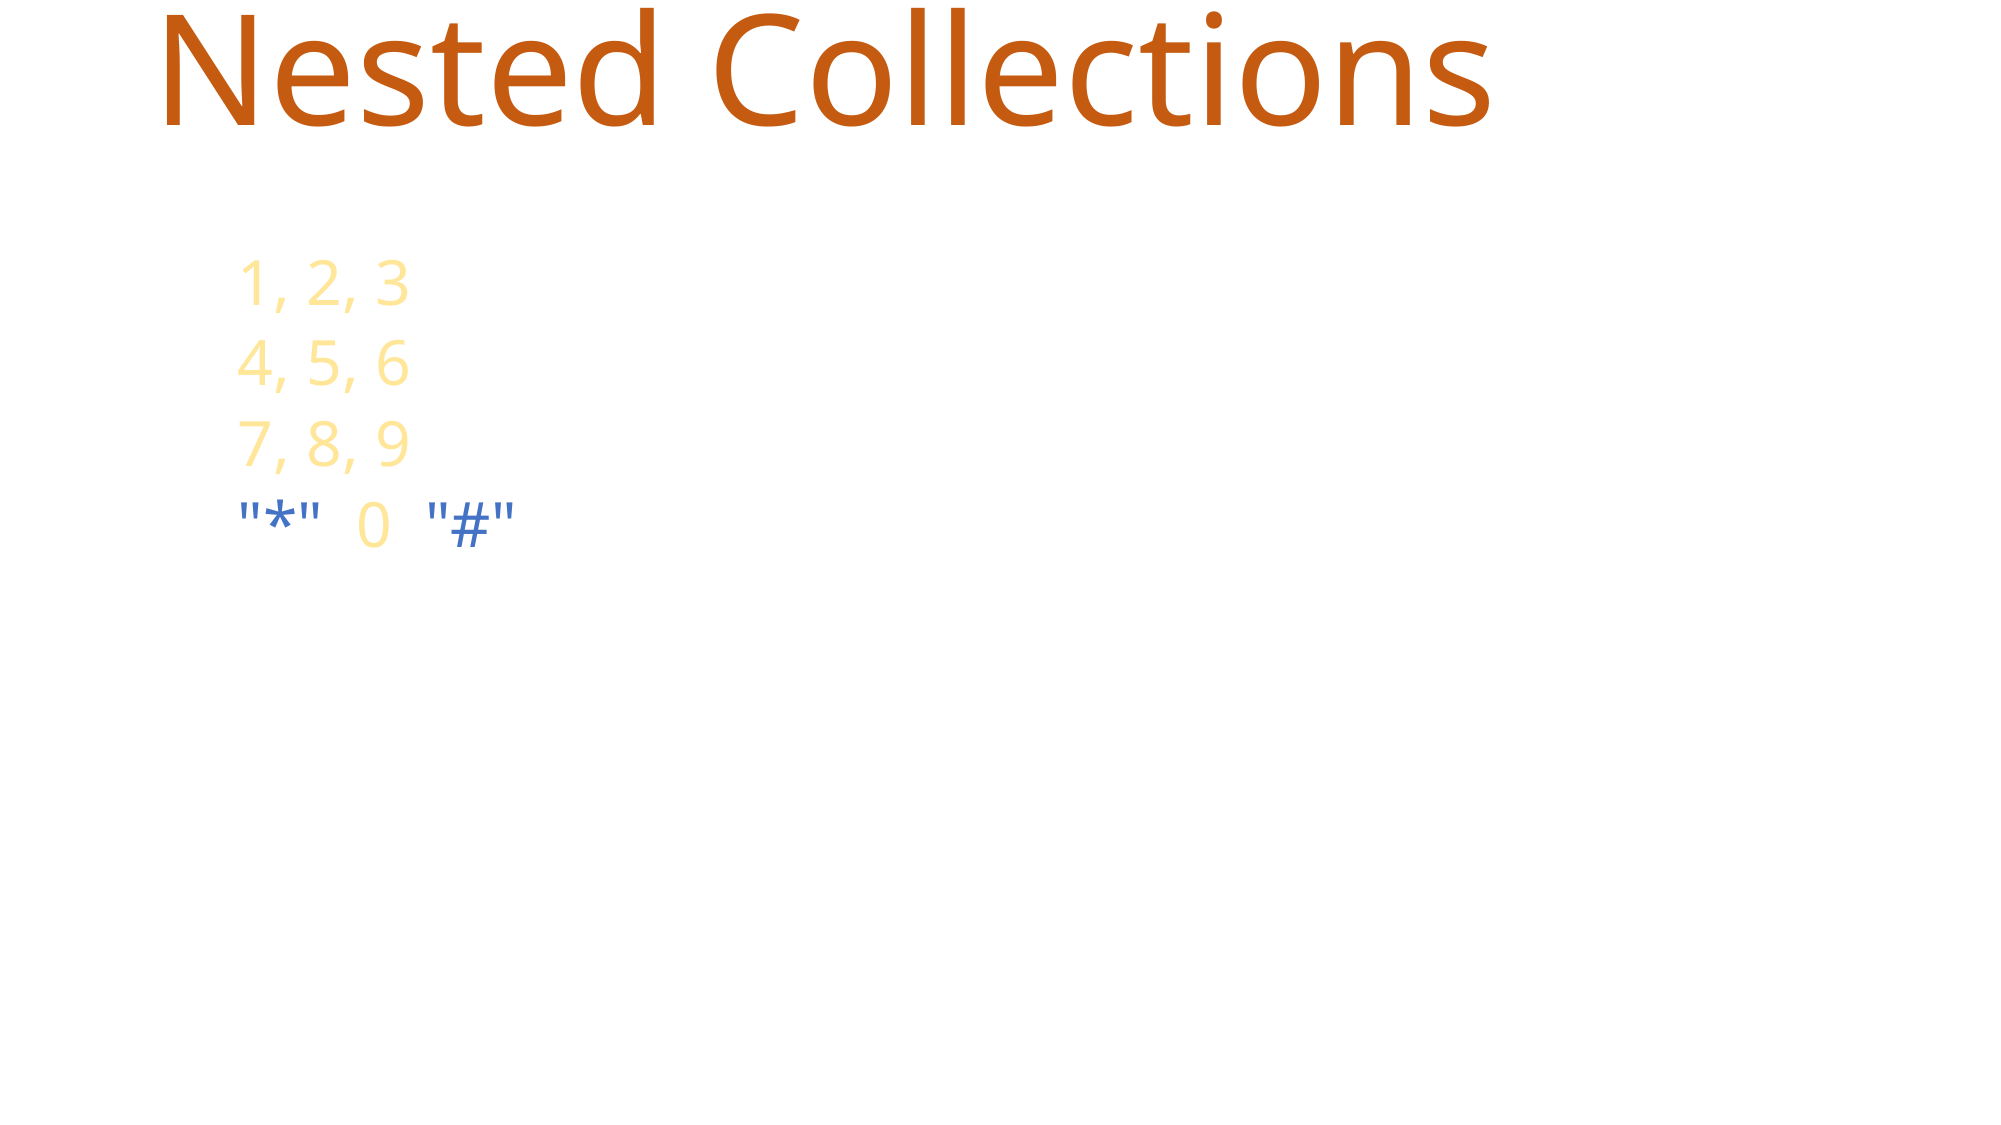

# Nested Collections
phone_grid = [
 [1, 2, 3],
 [4, 5, 6],
 [7, 8, 9],
 ["*", 0, "#"]
]
for row in phone_grid:
 for column in row:
 print(column)